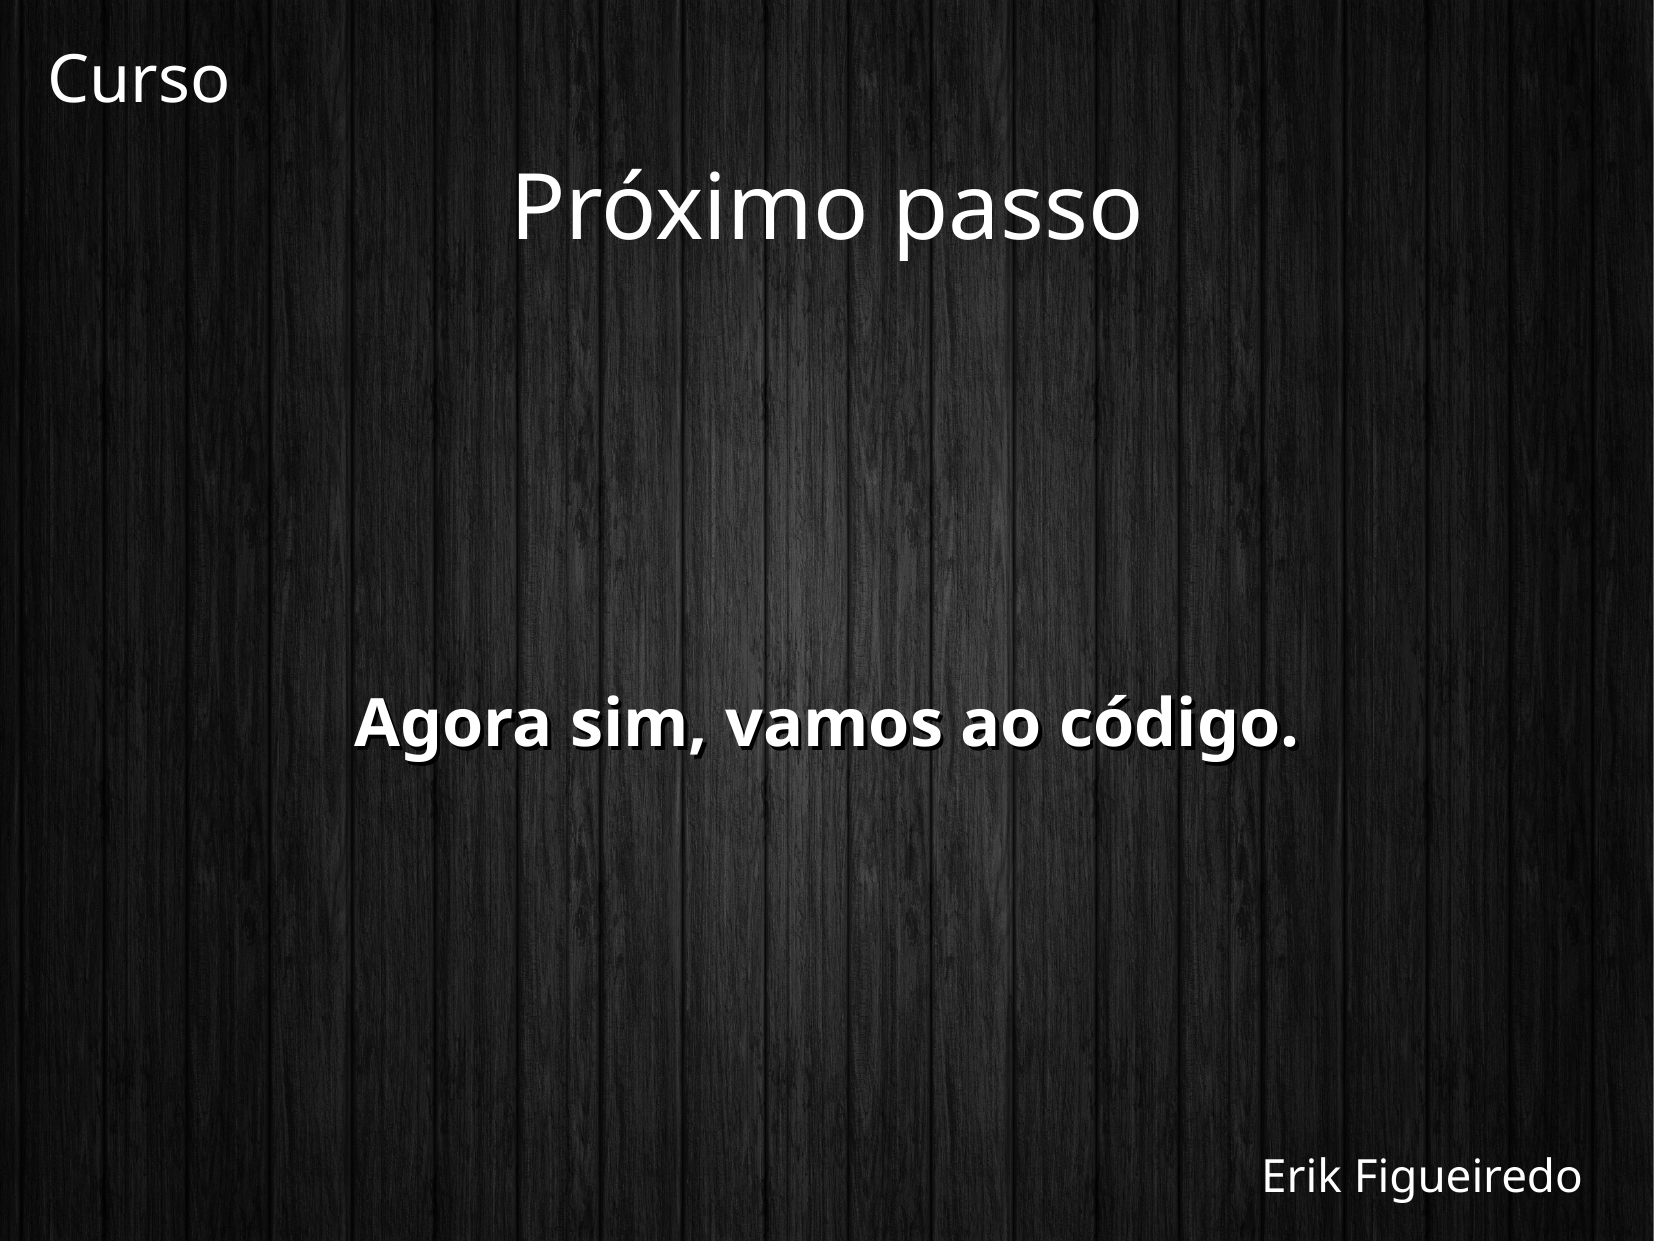

Curso
# Próximo passo
Agora sim, vamos ao código.
Erik Figueiredo